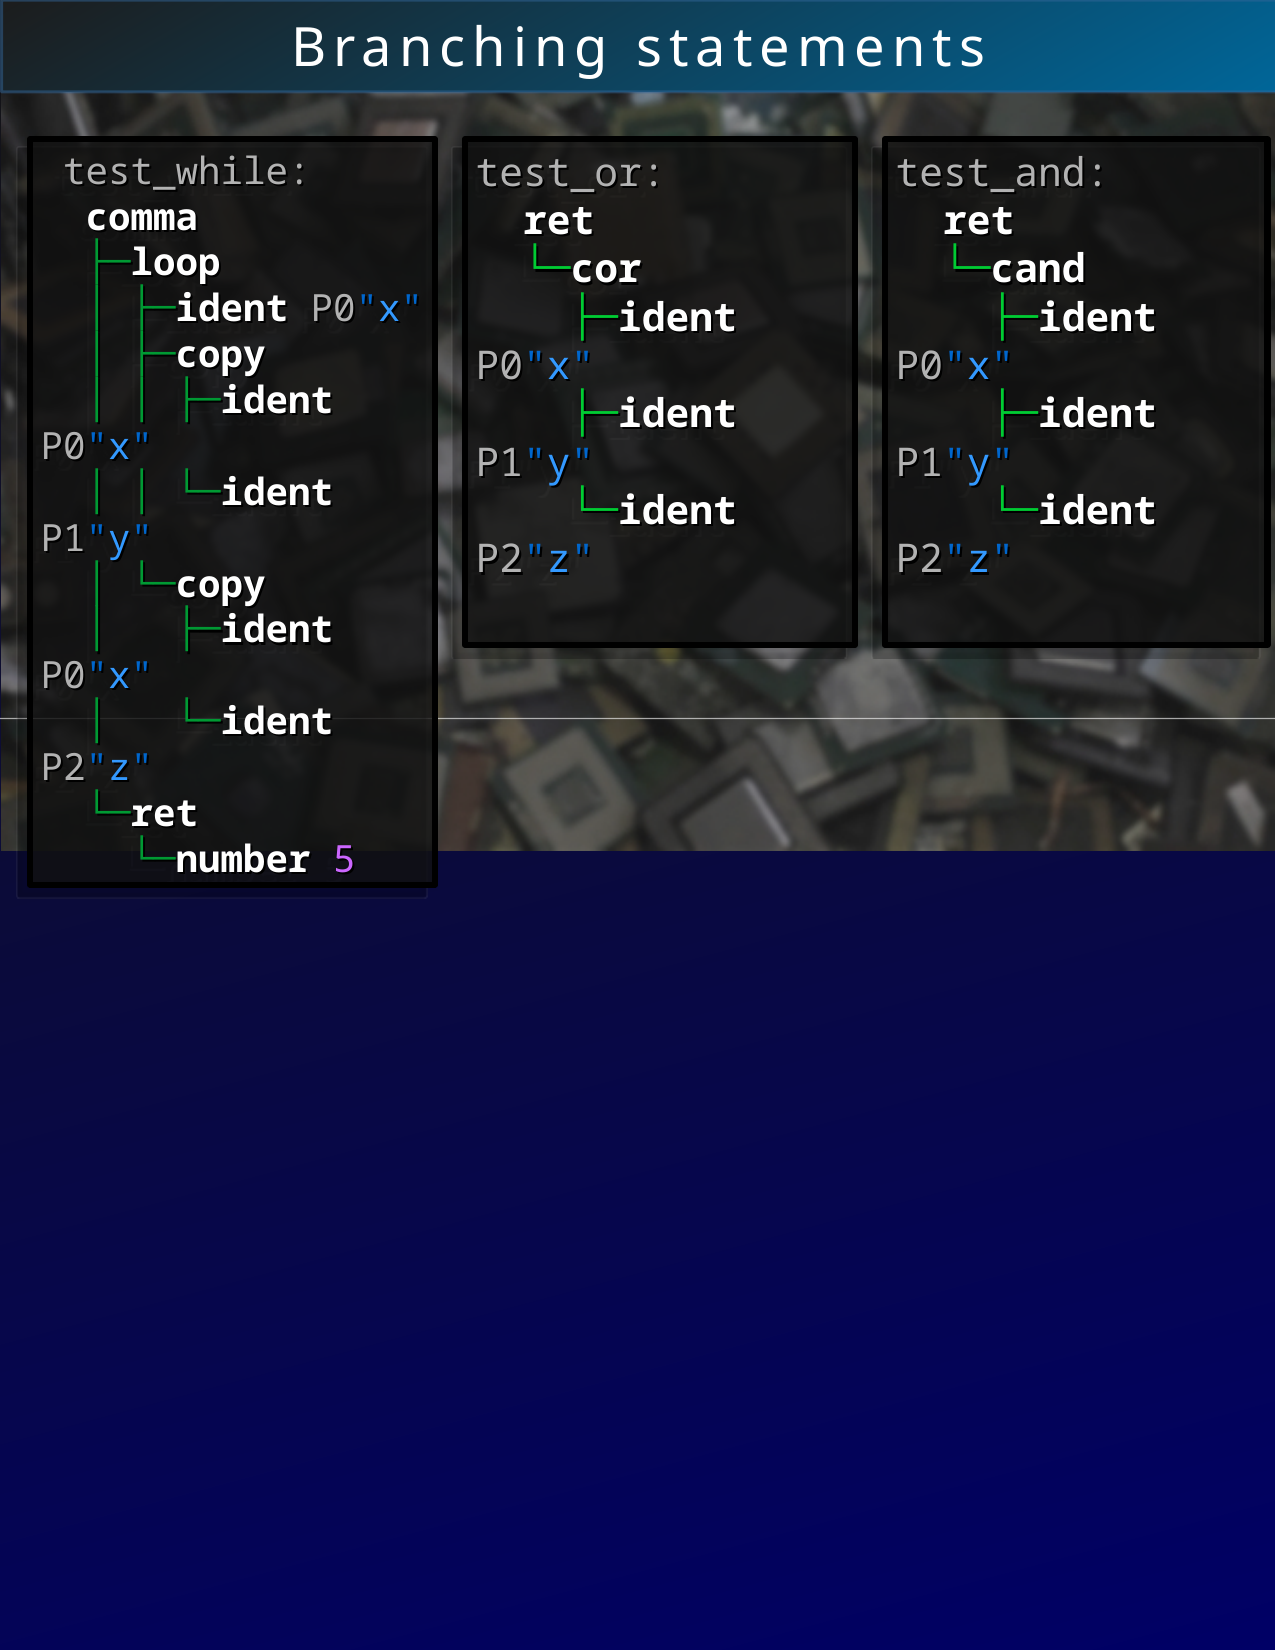

Branching statements
 test_while:
 comma
 ├─loop
 │ ├─ident P0"x"
 │ ├─copy
 │ │ ├─ident P0"x"
 │ │ └─ident P1"y"
 │ └─copy
 │ ├─ident P0"x"
 │ └─ident P2"z"
 └─ret
 └─number 5
test_or:
 ret
 └─cor
 ├─ident P0"x"
 ├─ident P1"y"
 └─ident P2"z"
test_and:
 ret
 └─cand
 ├─ident P0"x"
 ├─ident P1"y"
 └─ident P2"z"